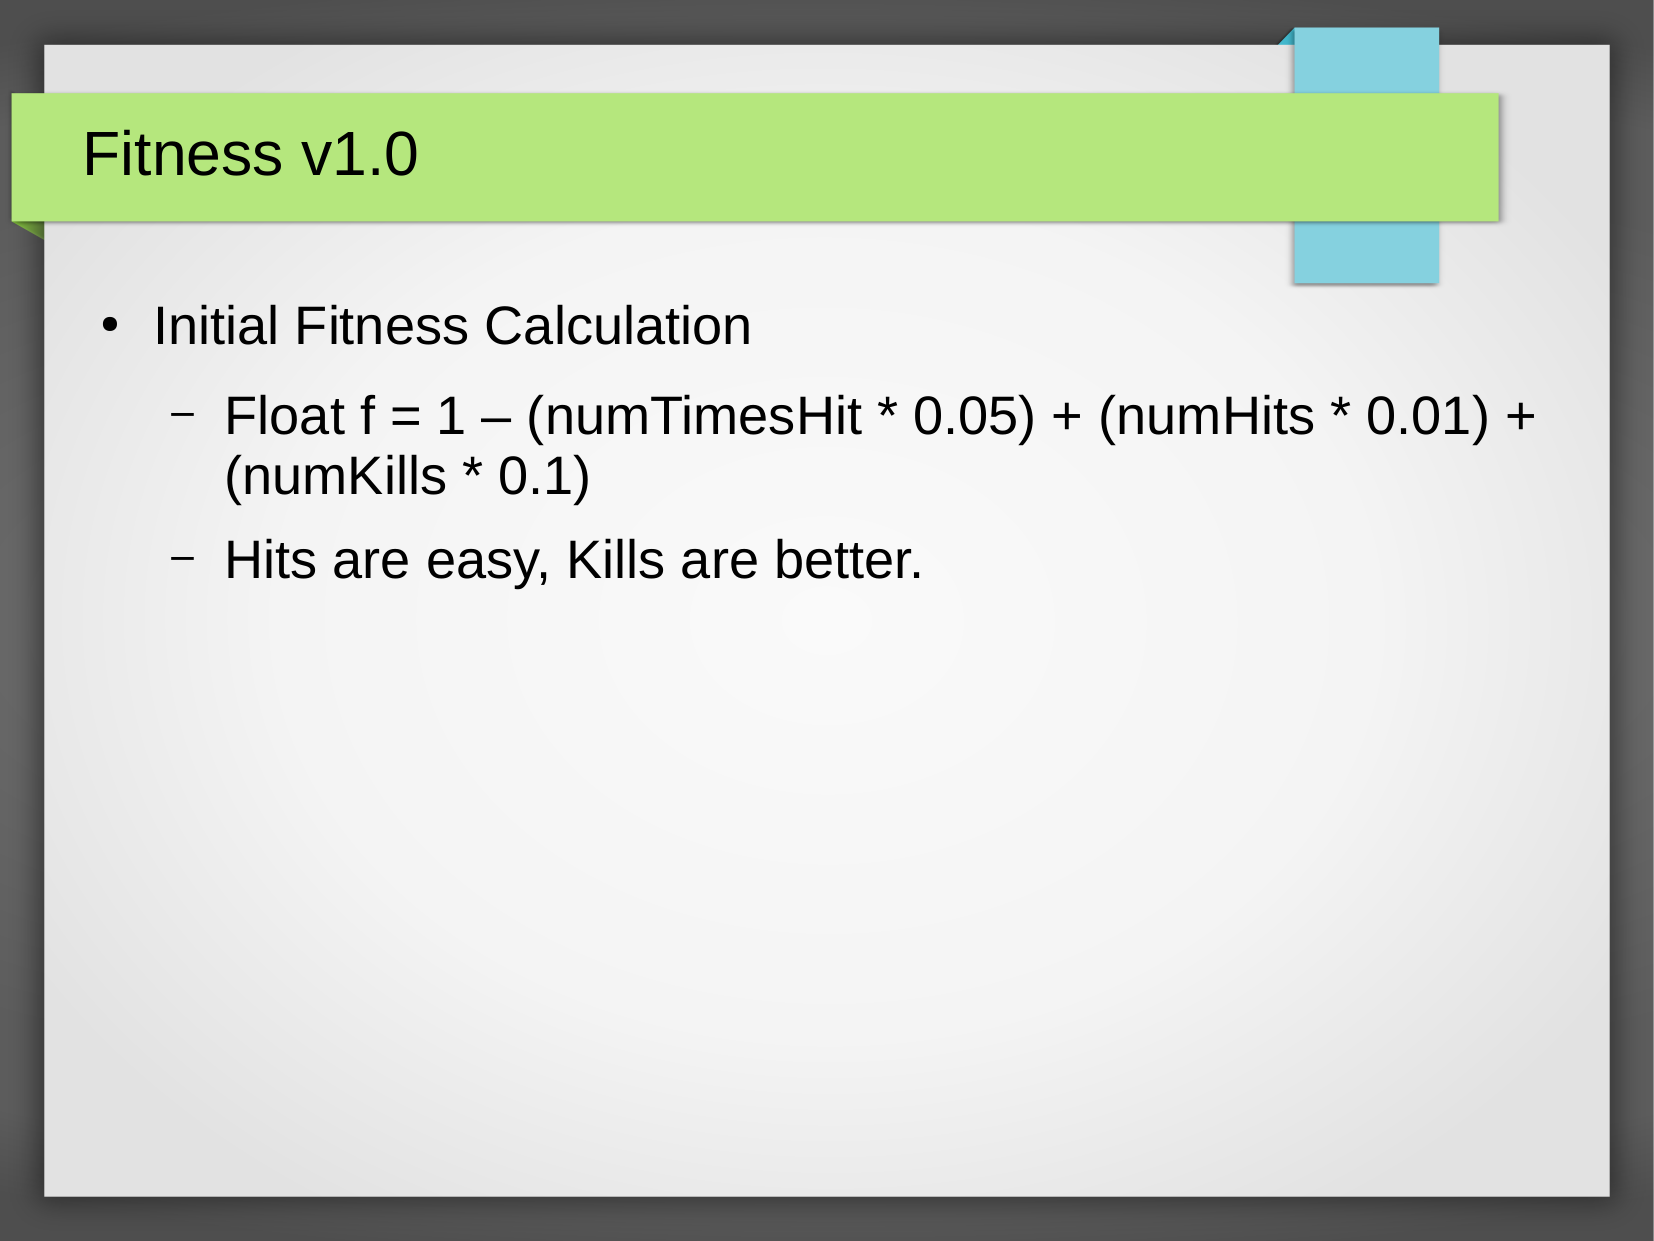

# Fitness v1.0
Initial Fitness Calculation
Float f = 1 – (numTimesHit * 0.05) + (numHits * 0.01) + (numKills * 0.1)
Hits are easy, Kills are better.